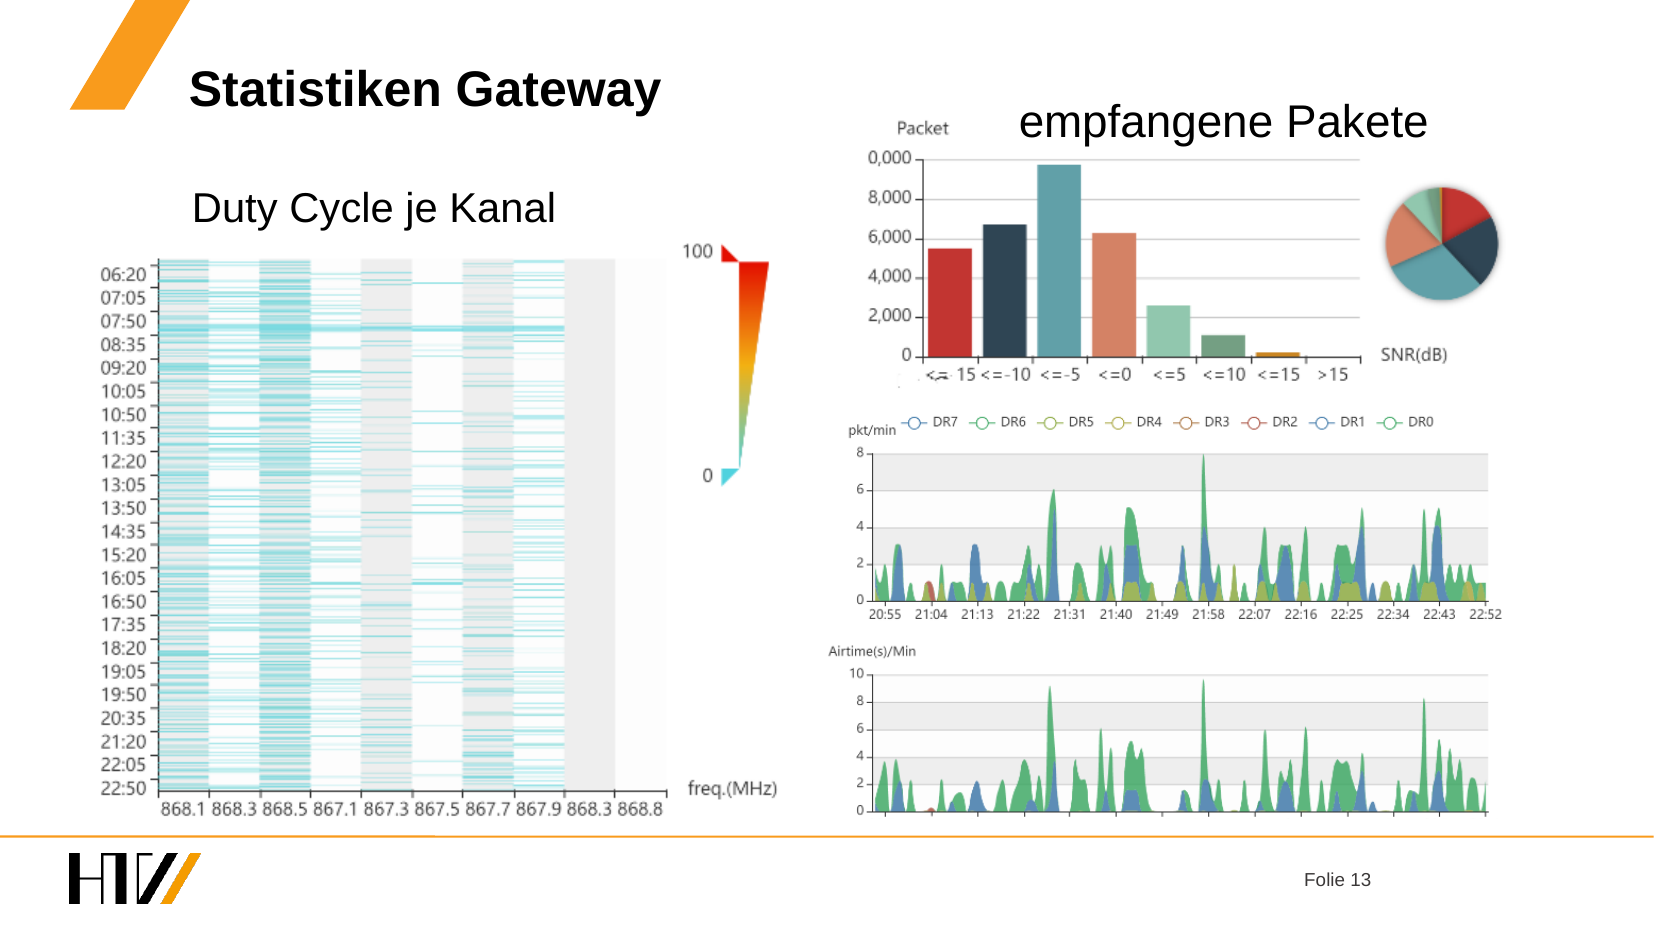

# Statistiken Gateway
empfangene Pakete
Duty Cycle je Kanal
Folie